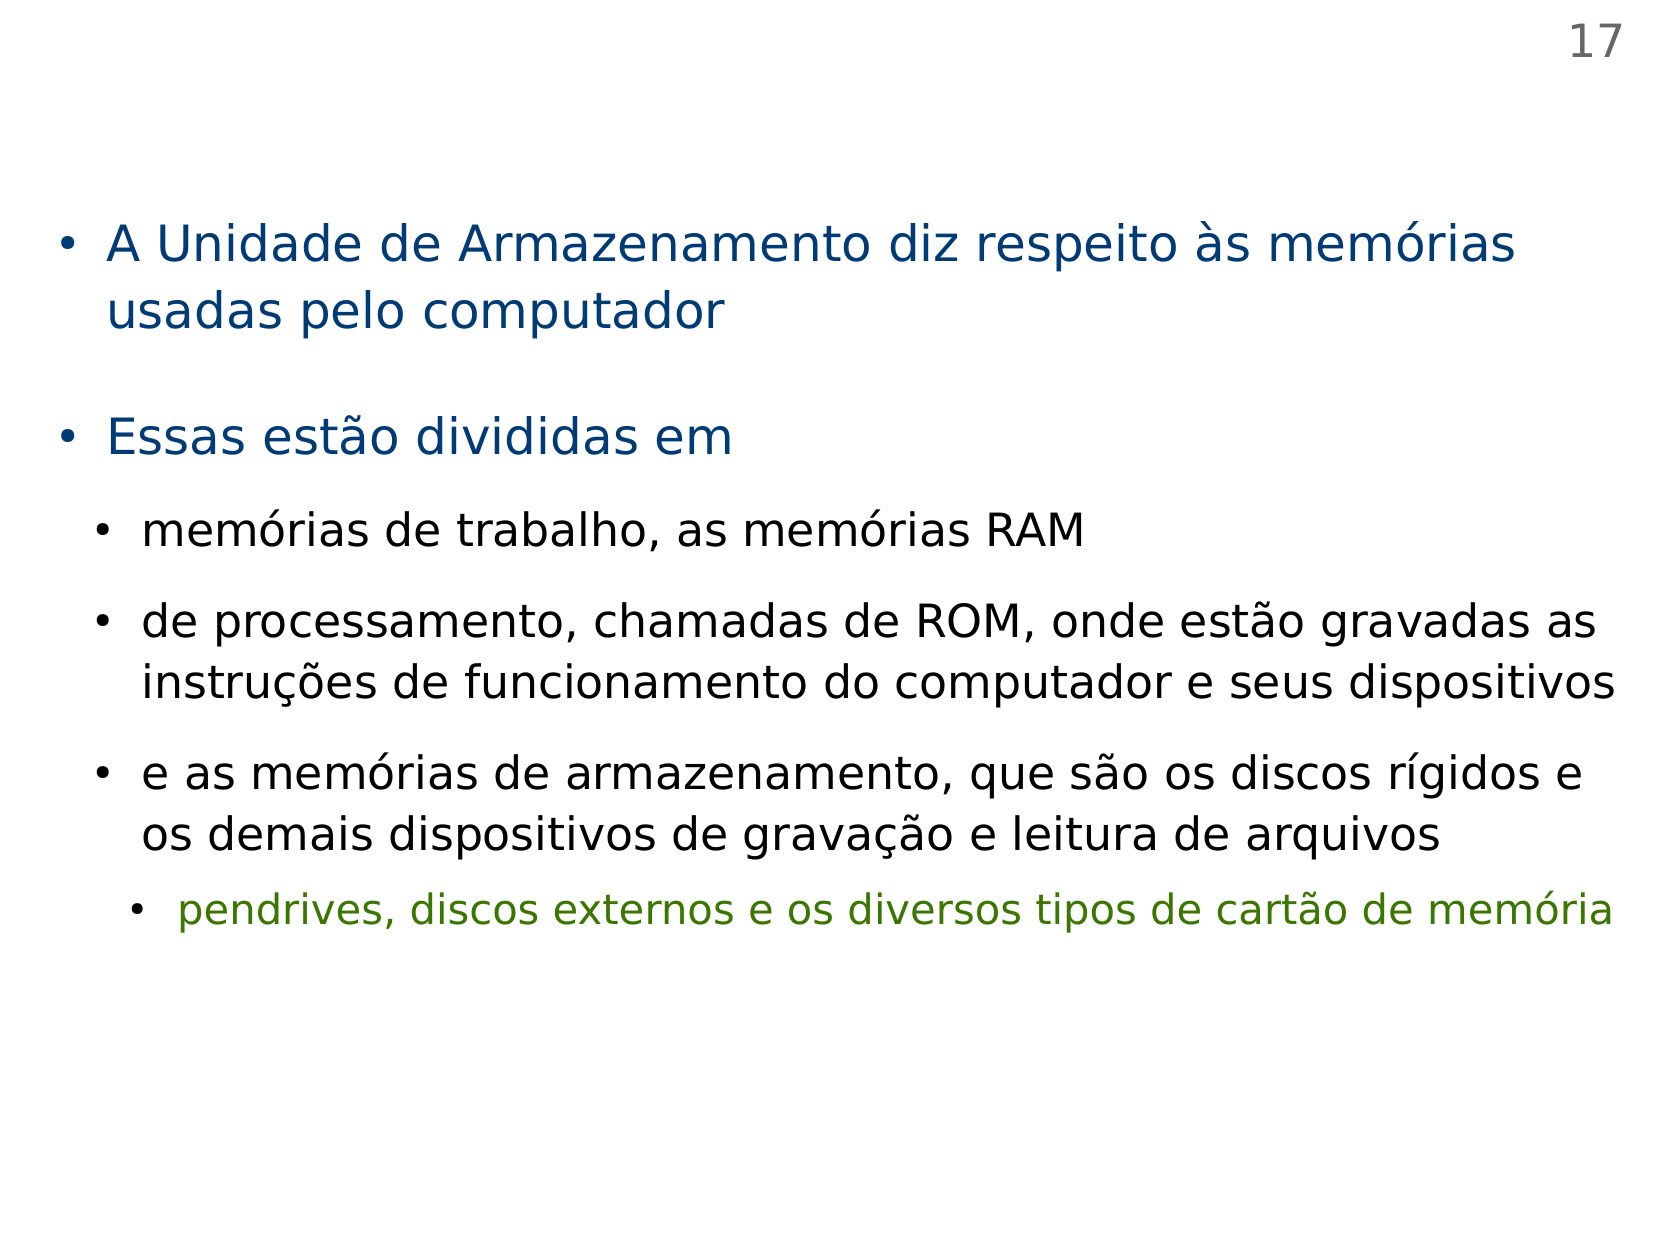

17
#
A Unidade de Armazenamento diz respeito às memórias usadas pelo computador
Essas estão divididas em
memórias de trabalho, as memórias RAM
de processamento, chamadas de ROM, onde estão gravadas as instruções de funcionamento do computador e seus dispositivos
e as memórias de armazenamento, que são os discos rígidos e os demais dispositivos de gravação e leitura de arquivos
pendrives, discos externos e os diversos tipos de cartão de memória